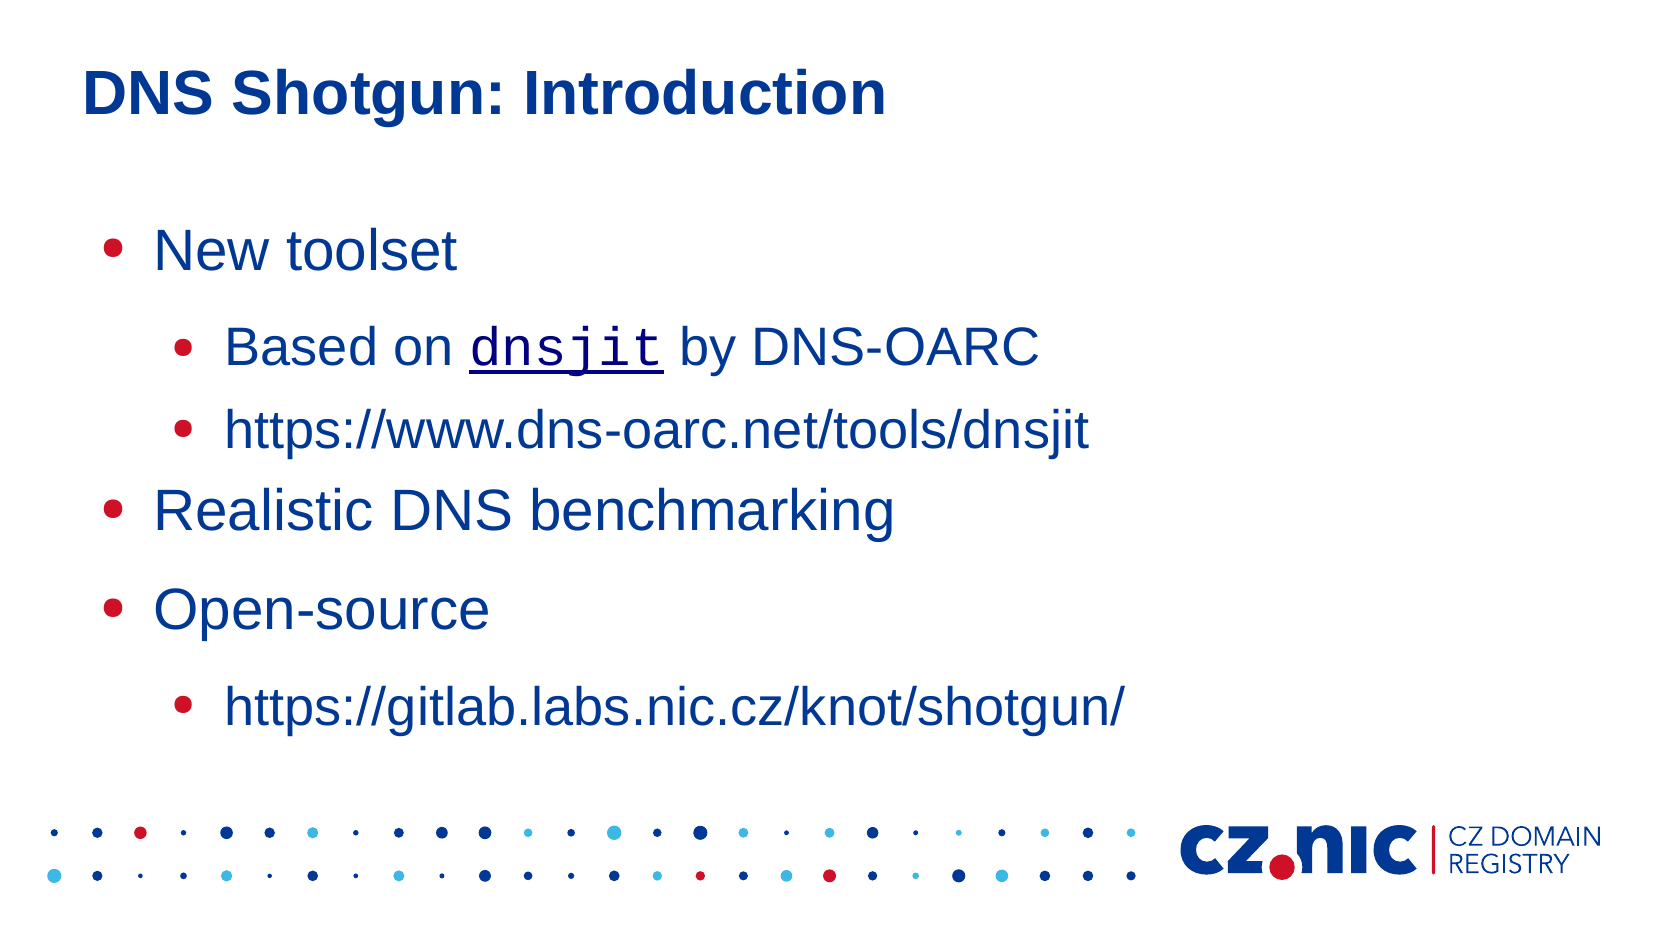

# DNS Shotgun: Introduction
New toolset
Based on dnsjit by DNS-OARC
https://www.dns-oarc.net/tools/dnsjit
Realistic DNS benchmarking
Open-source
https://gitlab.labs.nic.cz/knot/shotgun/